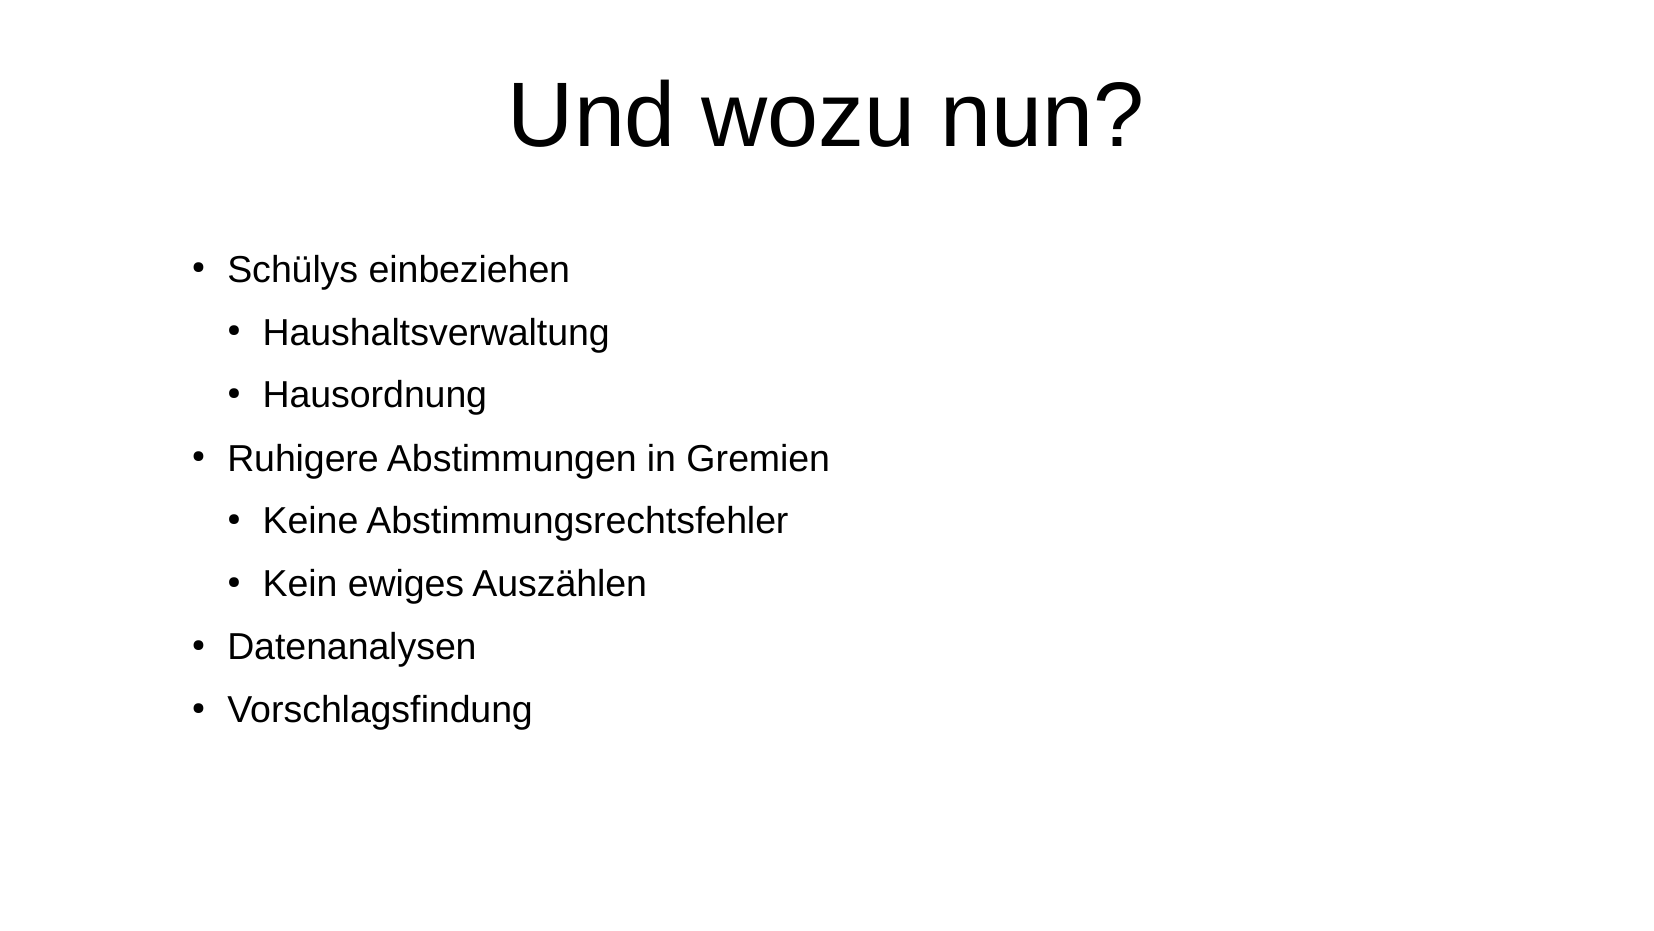

# Und wozu nun?
Schülys einbeziehen
Haushaltsverwaltung
Hausordnung
Ruhigere Abstimmungen in Gremien
Keine Abstimmungsrechtsfehler
Kein ewiges Auszählen
Datenanalysen
Vorschlagsfindung